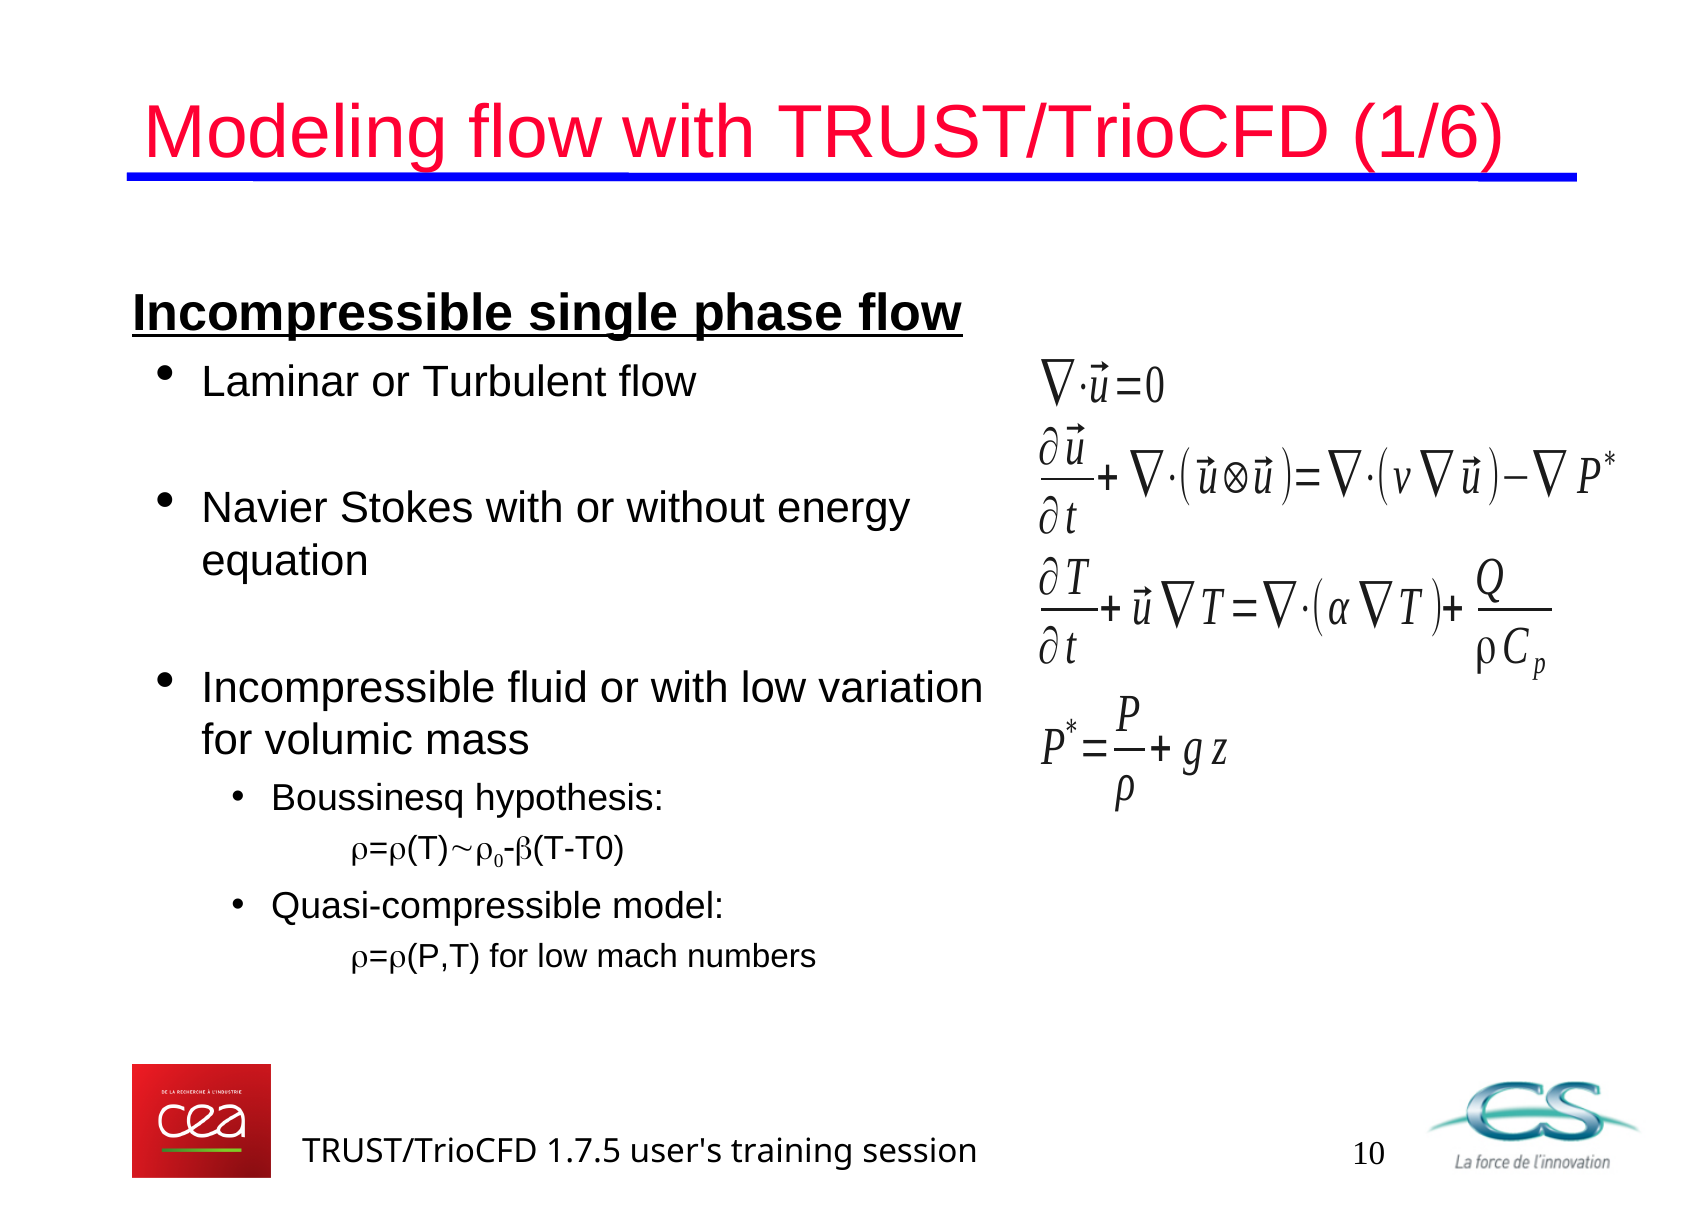

# Modeling flow with TRUST/TrioCFD (1/6)
Incompressible single phase flow
Laminar or Turbulent flow
Navier Stokes with or without energy equation
Incompressible fluid or with low variation for volumic mass
Boussinesq hypothesis:
=(T)(T-T0)
Quasi-compressible model:
=(P,T) for low mach numbers
TRUST/TrioCFD 1.7.5 user's training session
10